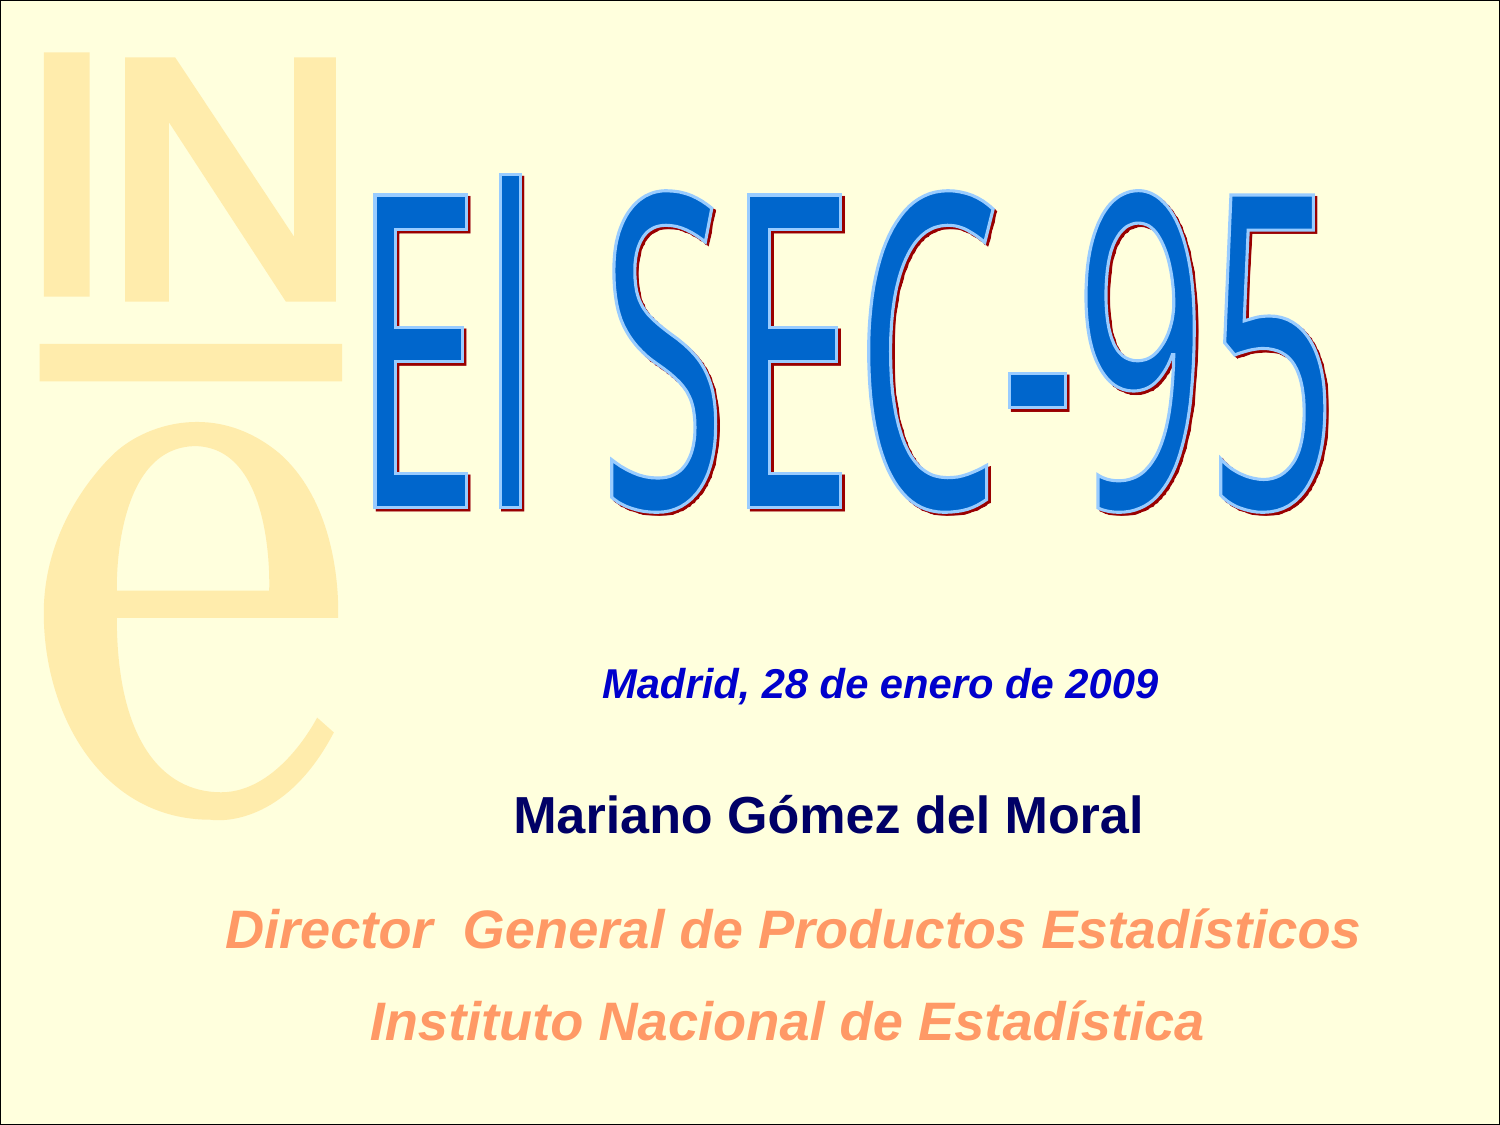

El SEC-95
Madrid, 28 de enero de 2009
Mariano Gómez del Moral
Director General de Productos Estadísticos
Instituto Nacional de Estadística